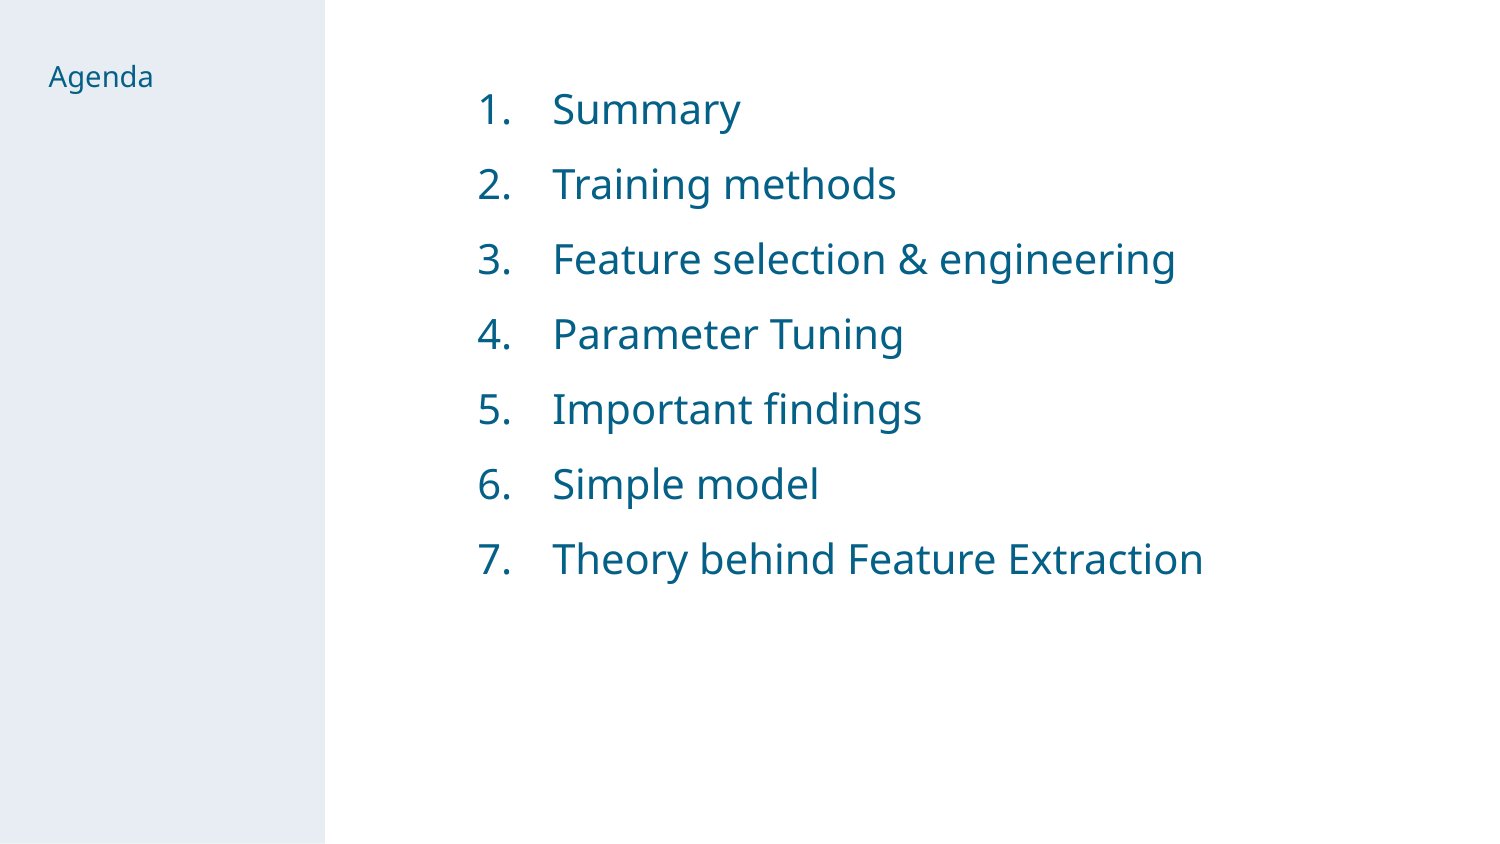

Agenda
Summary
Training methods
Feature selection & engineering
Parameter Tuning
Important findings
Simple model
Theory behind Feature Extraction